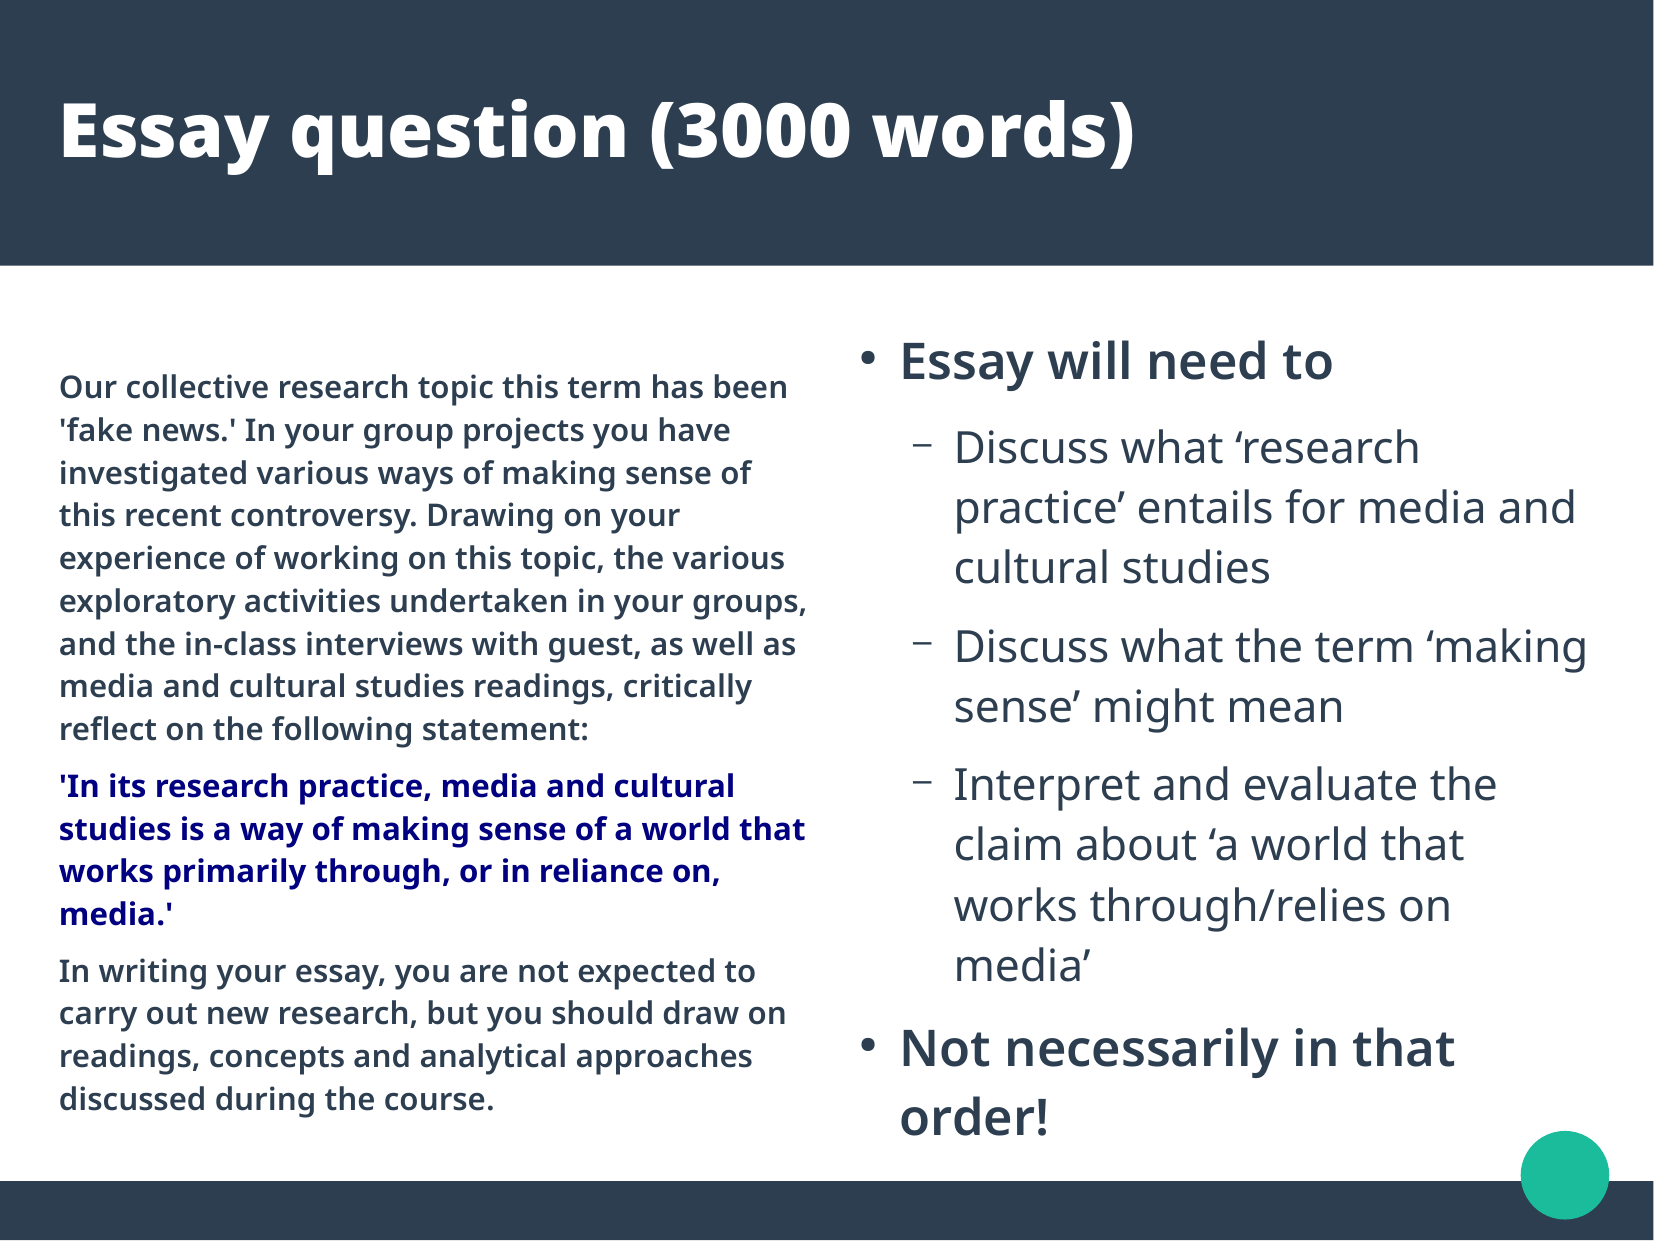

# Essay question (3000 words)
Our collective research topic this term has been 'fake news.' In your group projects you have investigated various ways of making sense of this recent controversy. Drawing on your experience of working on this topic, the various exploratory activities undertaken in your groups, and the in-class interviews with guest, as well as media and cultural studies readings, critically reflect on the following statement:
'In its research practice, media and cultural studies is a way of making sense of a world that works primarily through, or in reliance on, media.'
In writing your essay, you are not expected to carry out new research, but you should draw on readings, concepts and analytical approaches discussed during the course.
Essay will need to
Discuss what ‘research practice’ entails for media and cultural studies
Discuss what the term ‘making sense’ might mean
Interpret and evaluate the claim about ‘a world that works through/relies on media’
Not necessarily in that order!